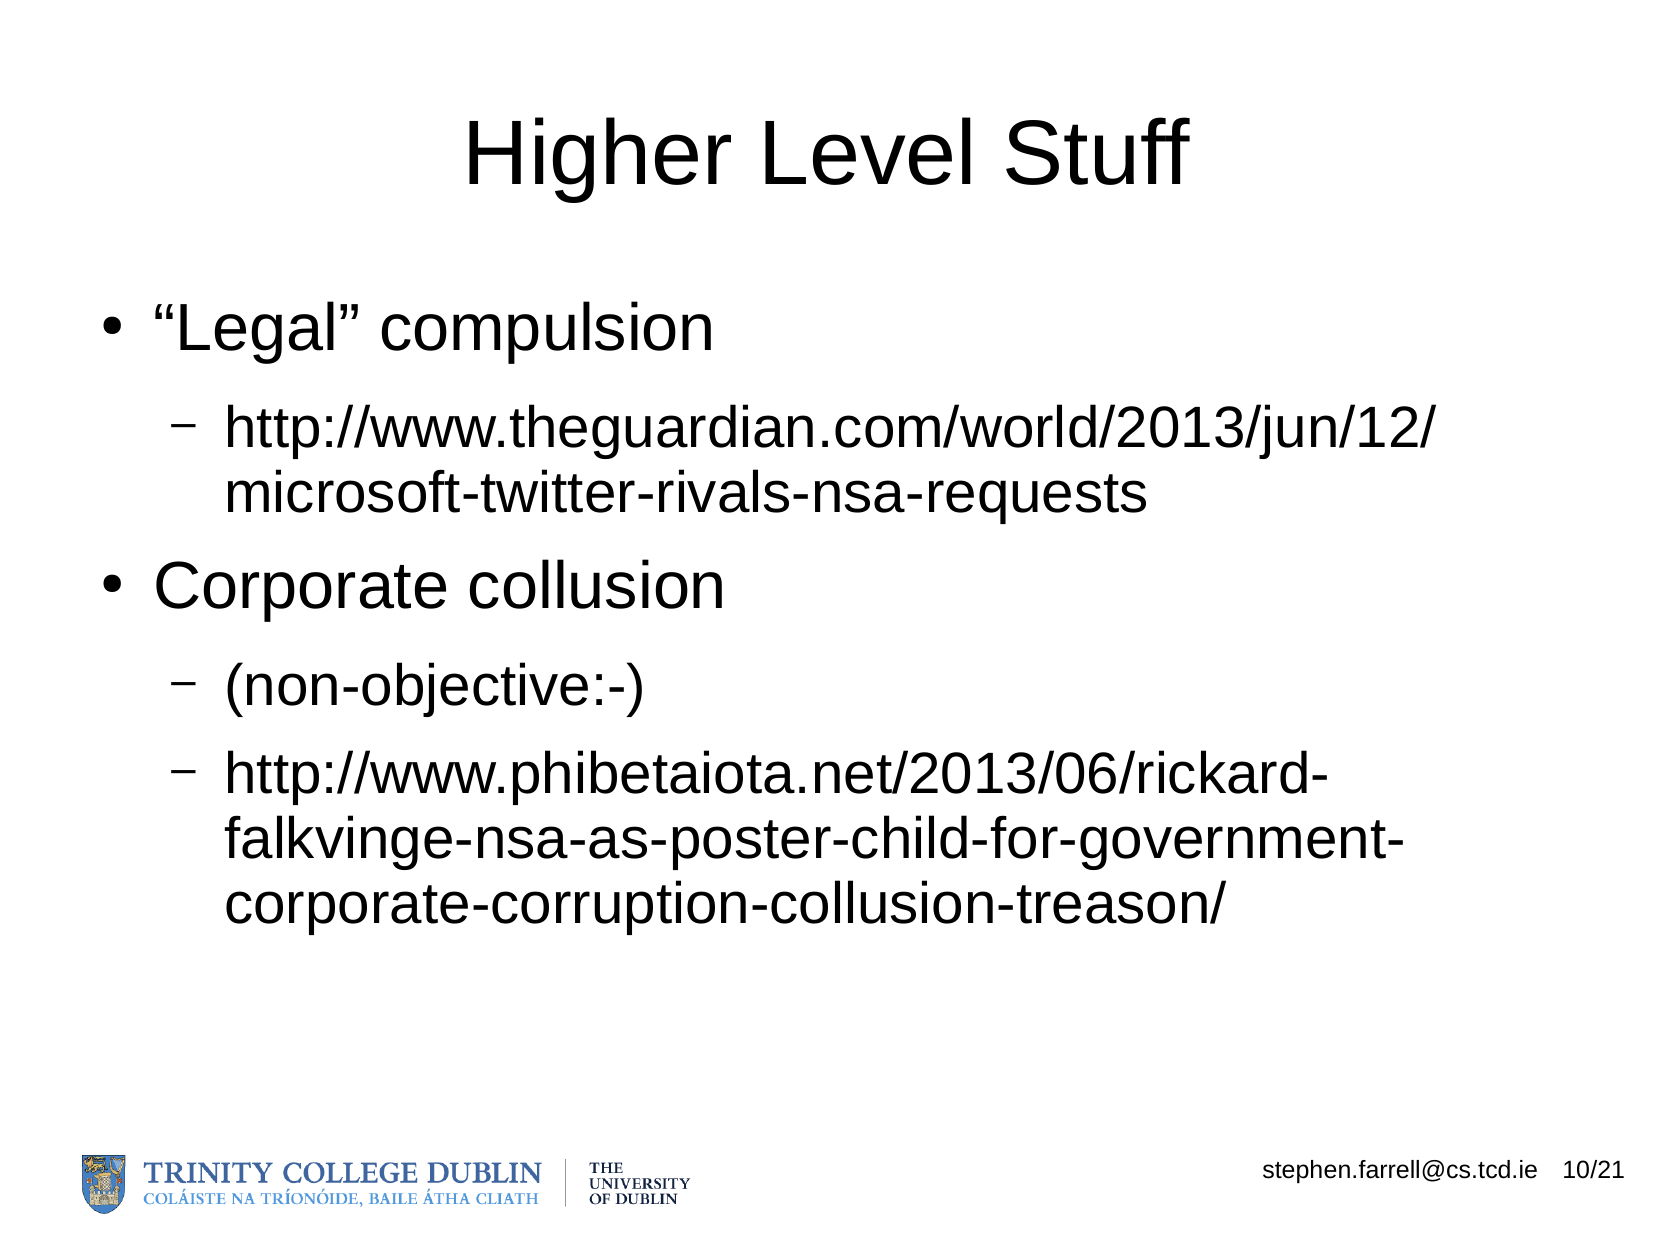

# Higher Level Stuff
“Legal” compulsion
http://www.theguardian.com/world/2013/jun/12/microsoft-twitter-rivals-nsa-requests
Corporate collusion
(non-objective:-)
http://www.phibetaiota.net/2013/06/rickard-falkvinge-nsa-as-poster-child-for-government-corporate-corruption-collusion-treason/